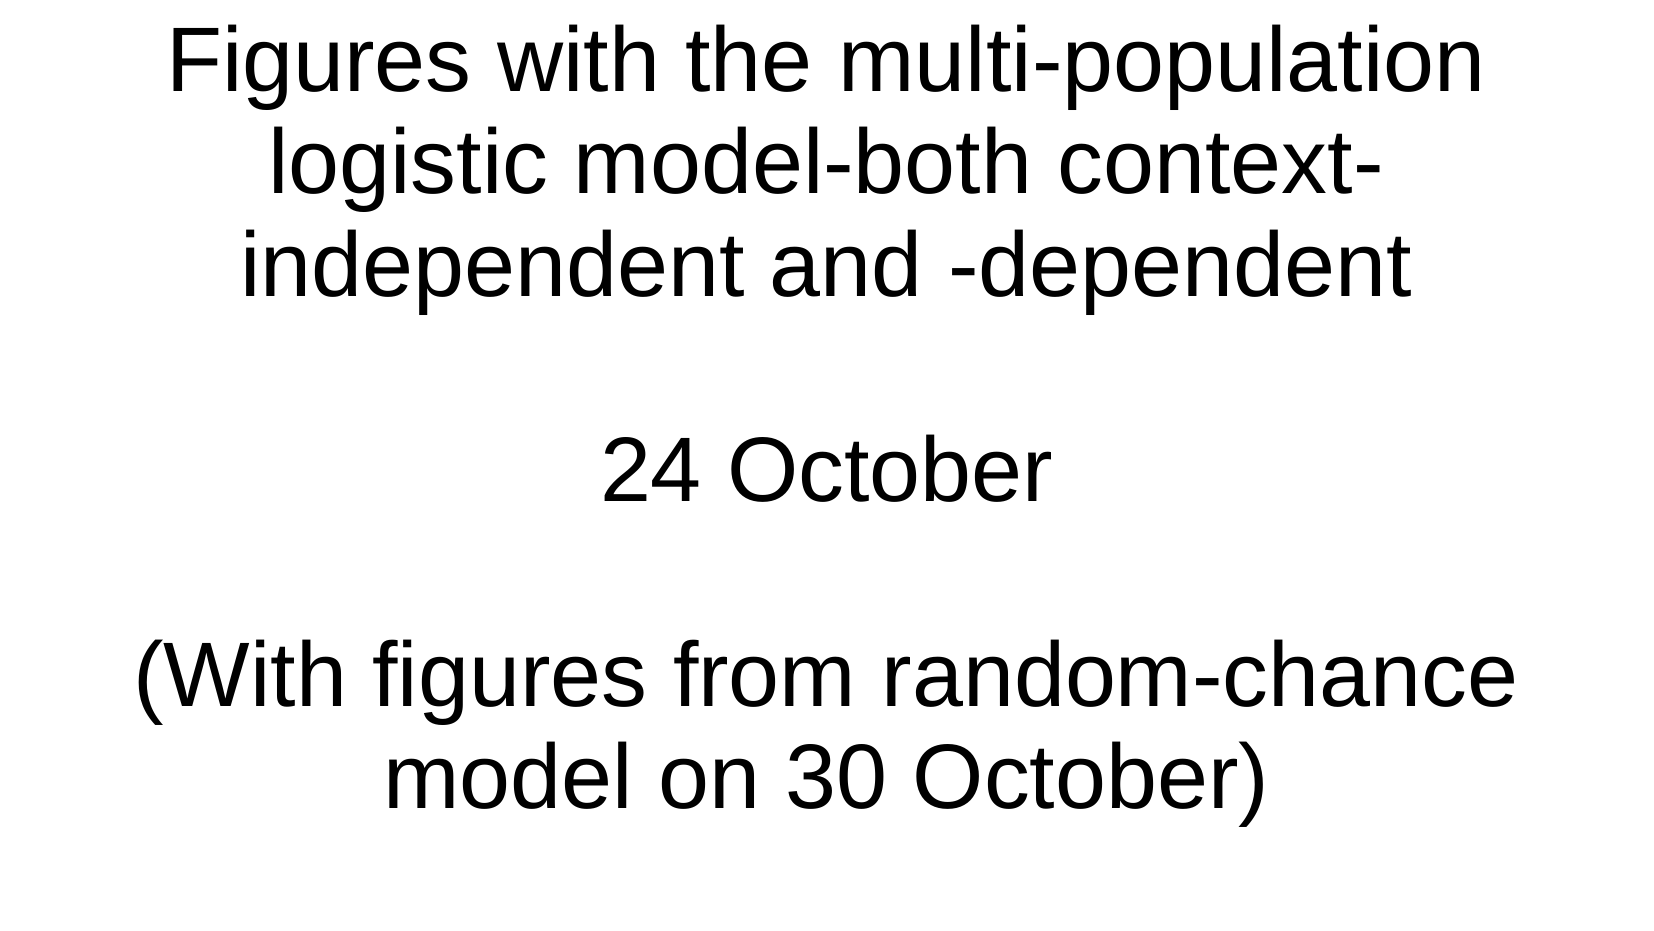

# Figures with the multi-population logistic model-both context-independent and -dependent 24 October (With figures from random-chance model on 30 October)